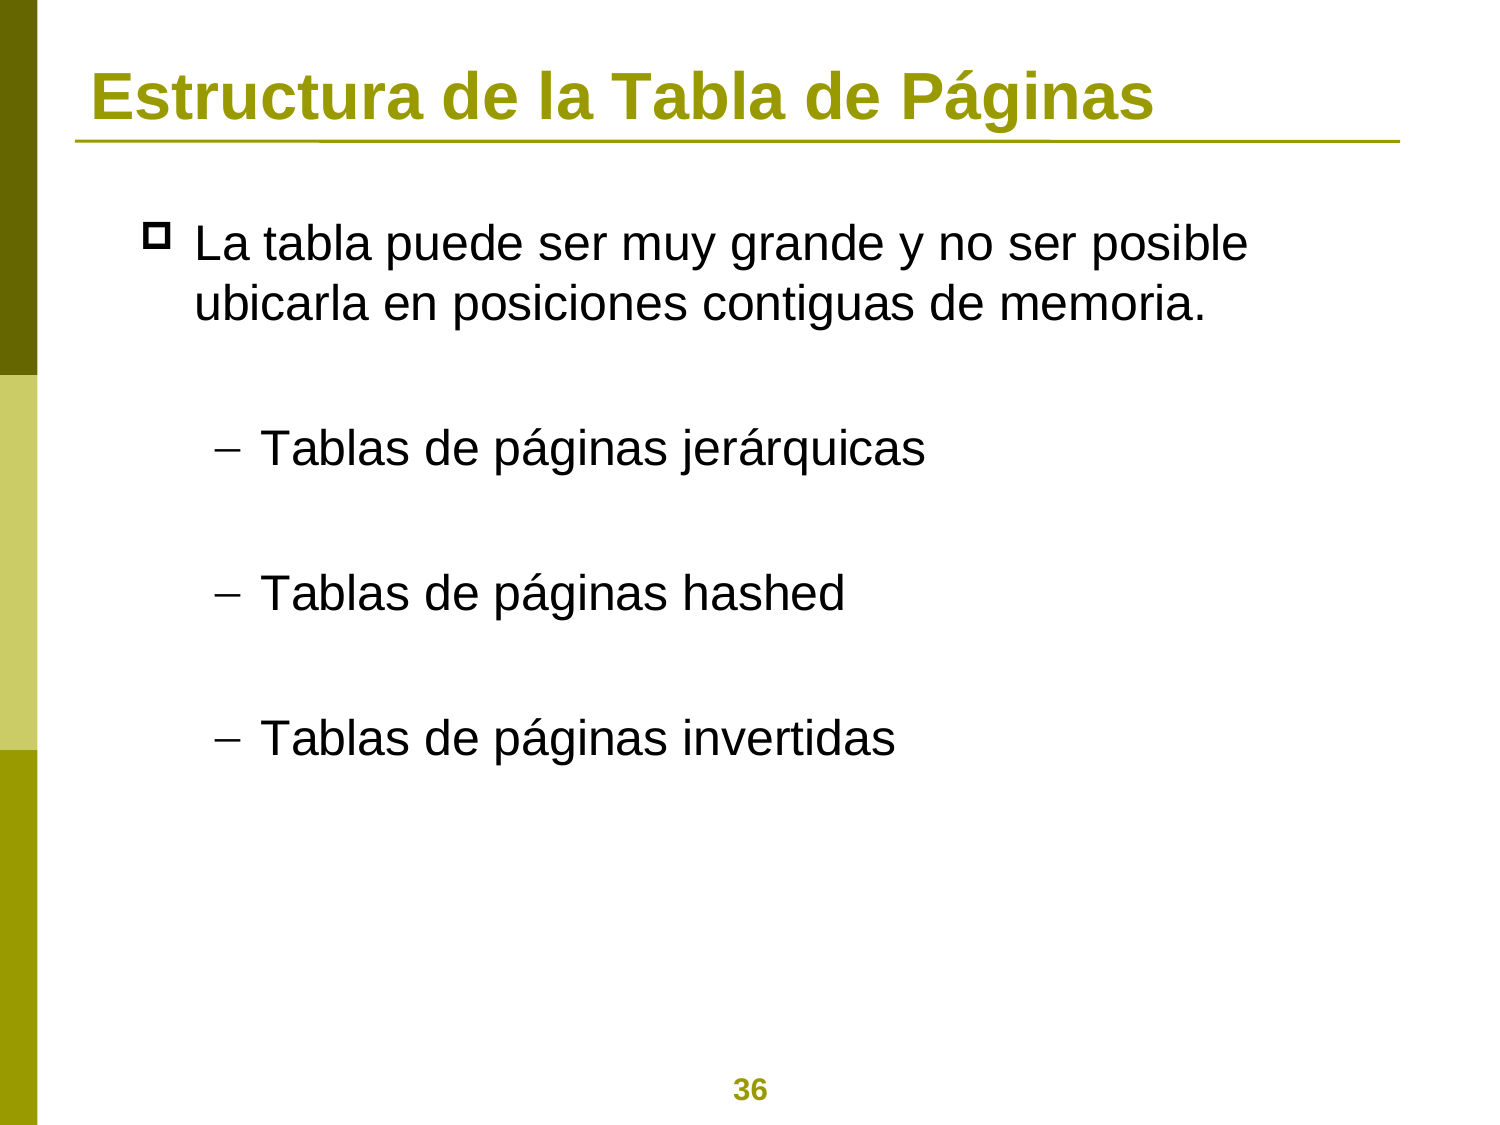

Estructura de la Tabla de Páginas
La tabla puede ser muy grande y no ser posible ubicarla en posiciones contiguas de memoria.
Tablas de páginas jerárquicas
Tablas de páginas hashed
Tablas de páginas invertidas